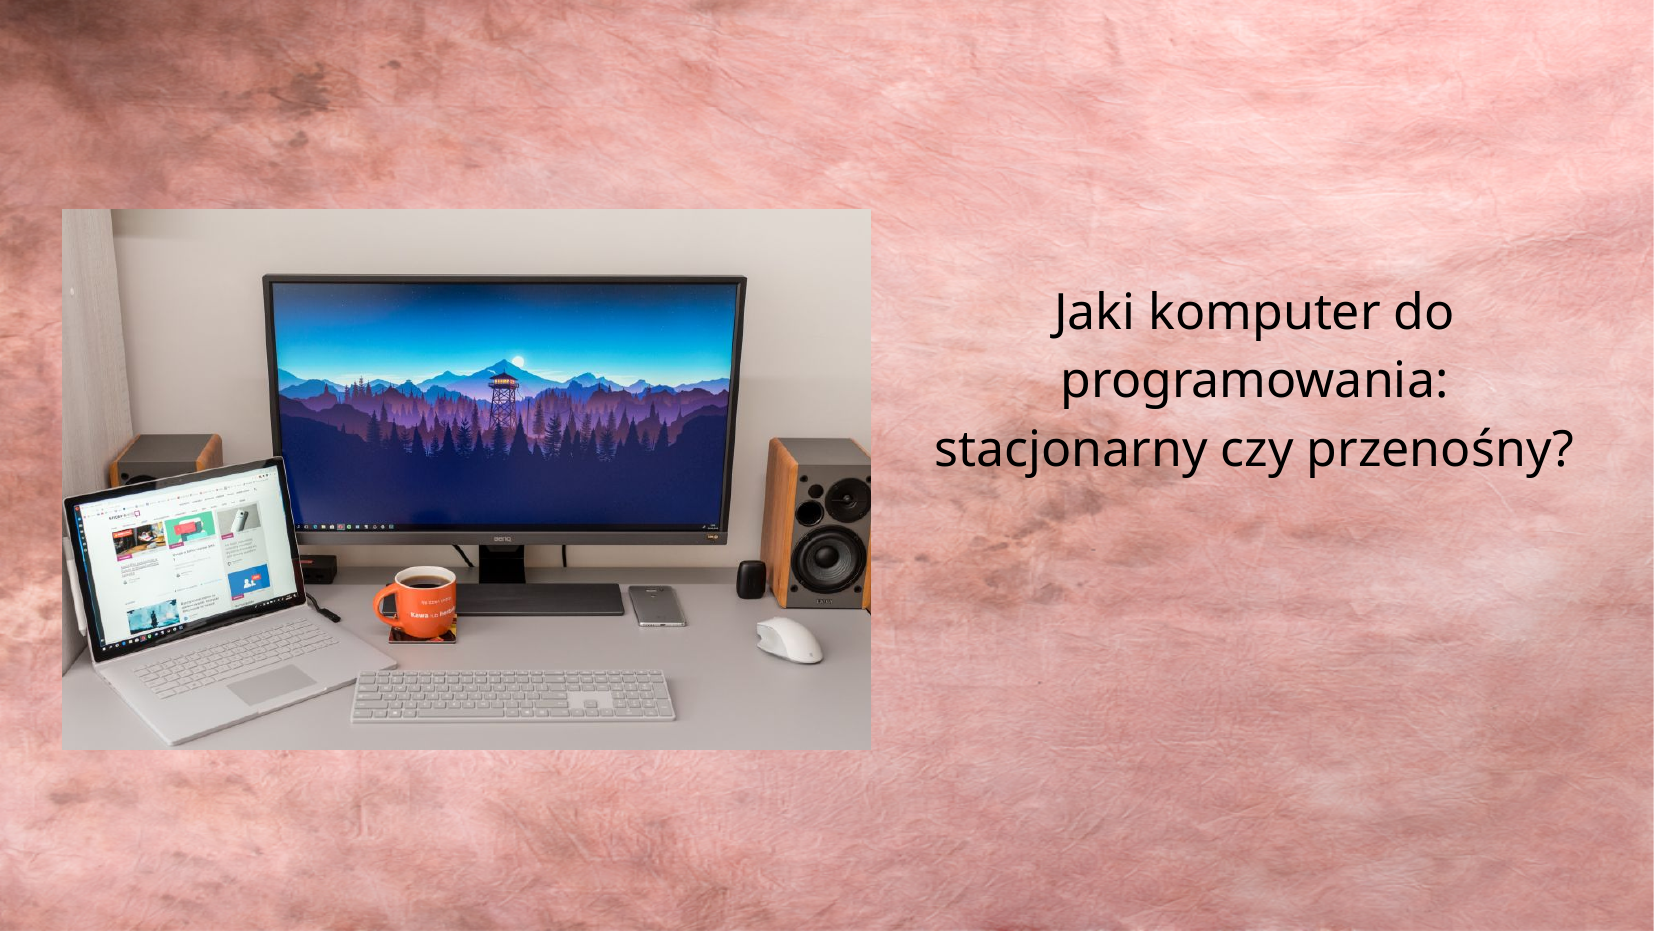

# Jaki komputer do programowania: stacjonarny czy przenośny?